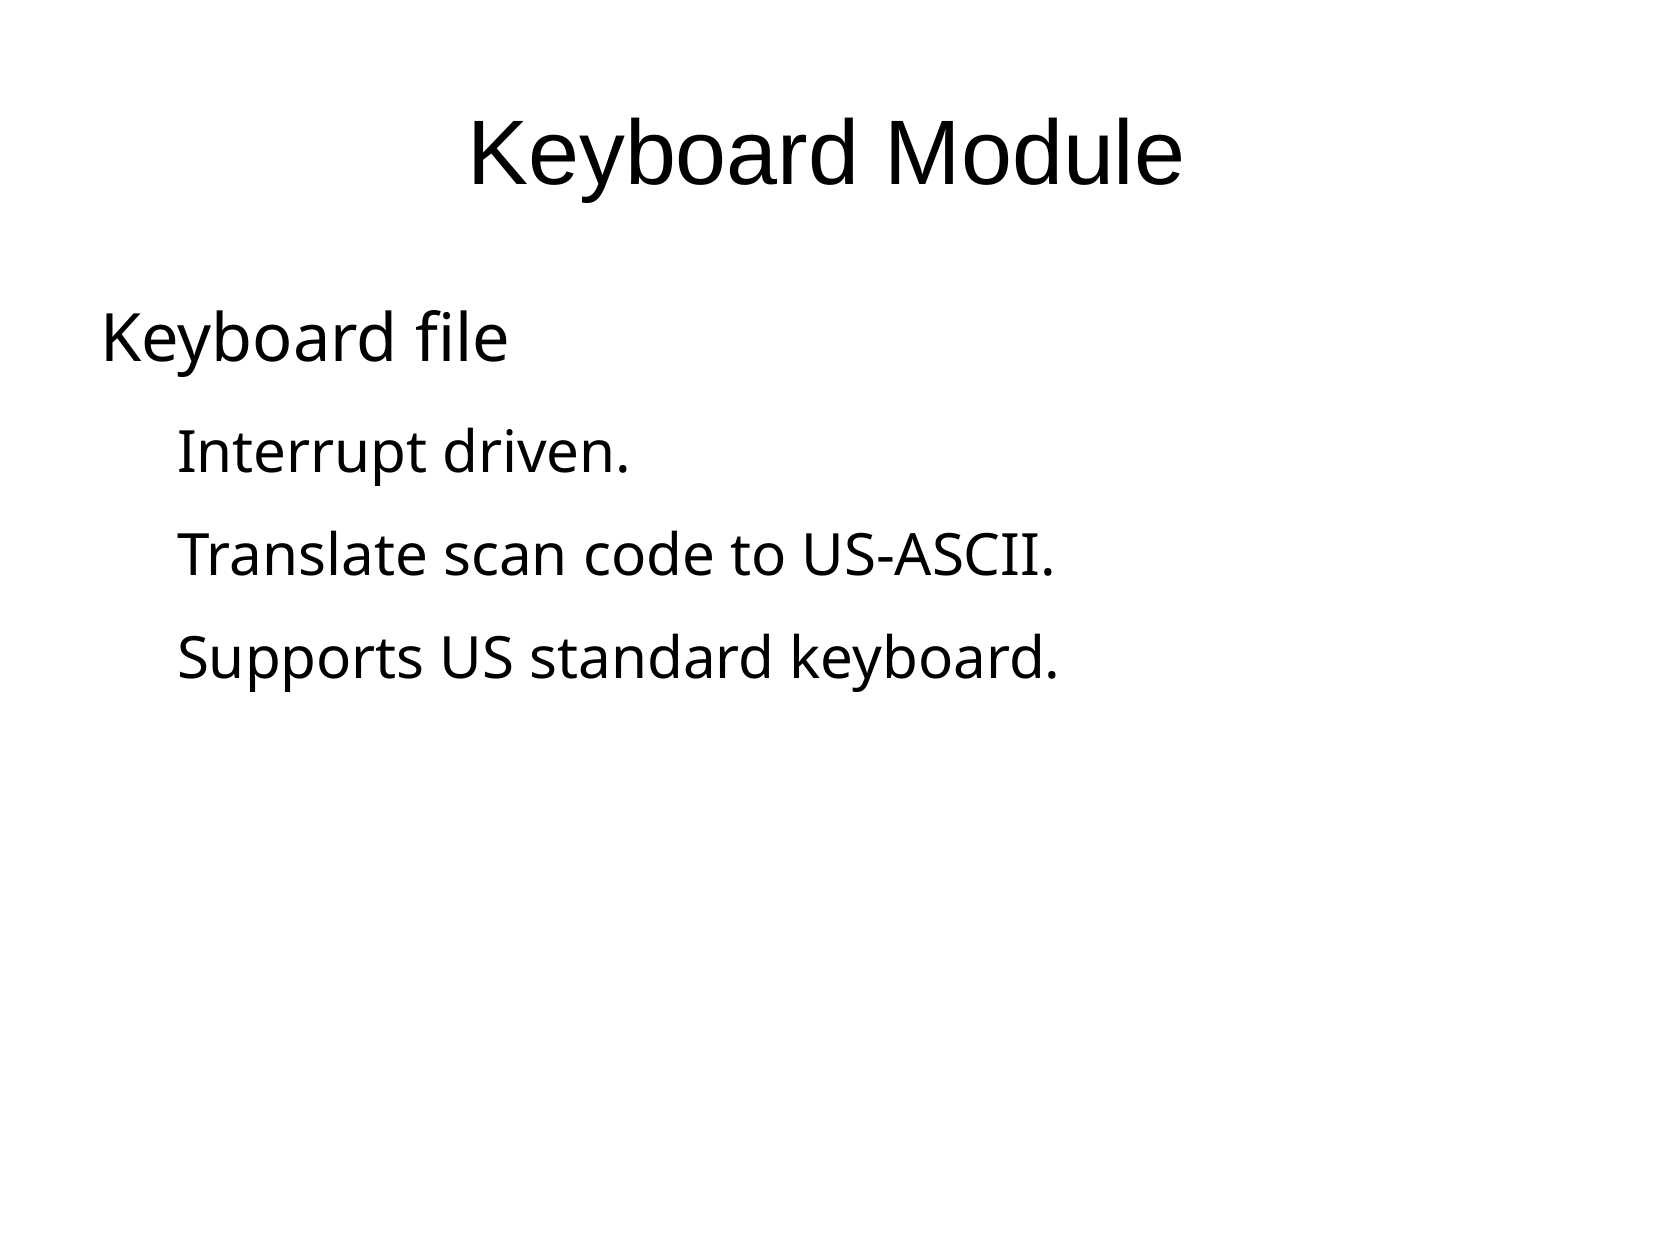

# Keyboard Module
Keyboard file
Interrupt driven.
Translate scan code to US-ASCII.
Supports US standard keyboard.